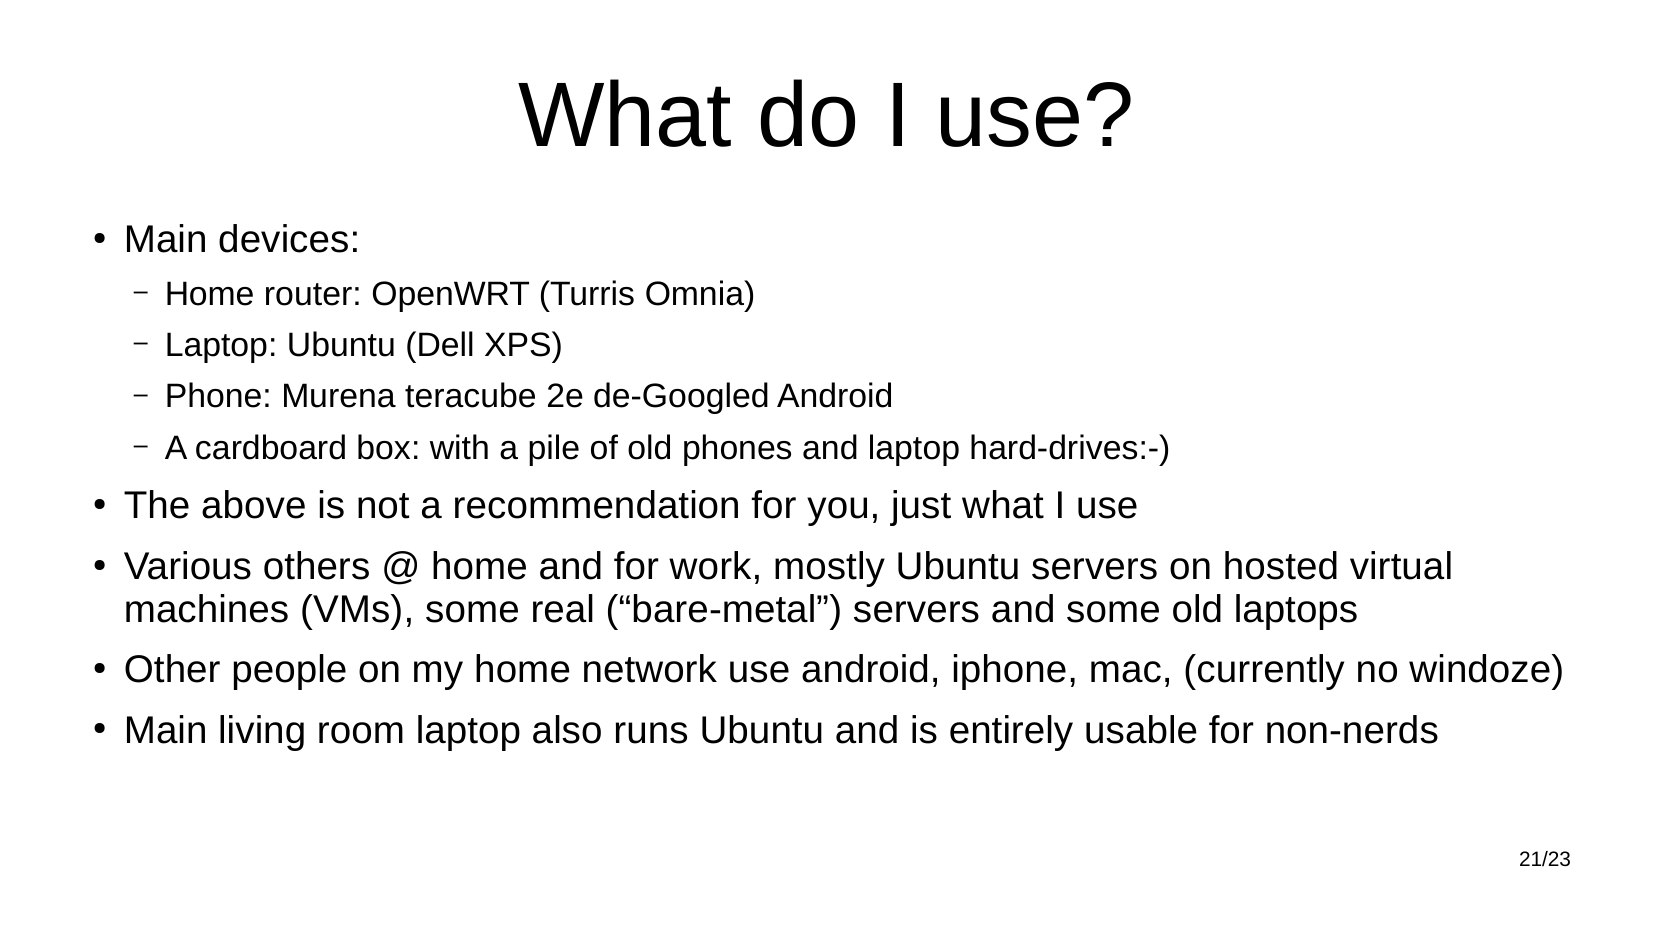

# What do I use?
Main devices:
Home router: OpenWRT (Turris Omnia)
Laptop: Ubuntu (Dell XPS)
Phone: Murena teracube 2e de-Googled Android
A cardboard box: with a pile of old phones and laptop hard-drives:-)
The above is not a recommendation for you, just what I use
Various others @ home and for work, mostly Ubuntu servers on hosted virtual machines (VMs), some real (“bare-metal”) servers and some old laptops
Other people on my home network use android, iphone, mac, (currently no windoze)
Main living room laptop also runs Ubuntu and is entirely usable for non-nerds
21